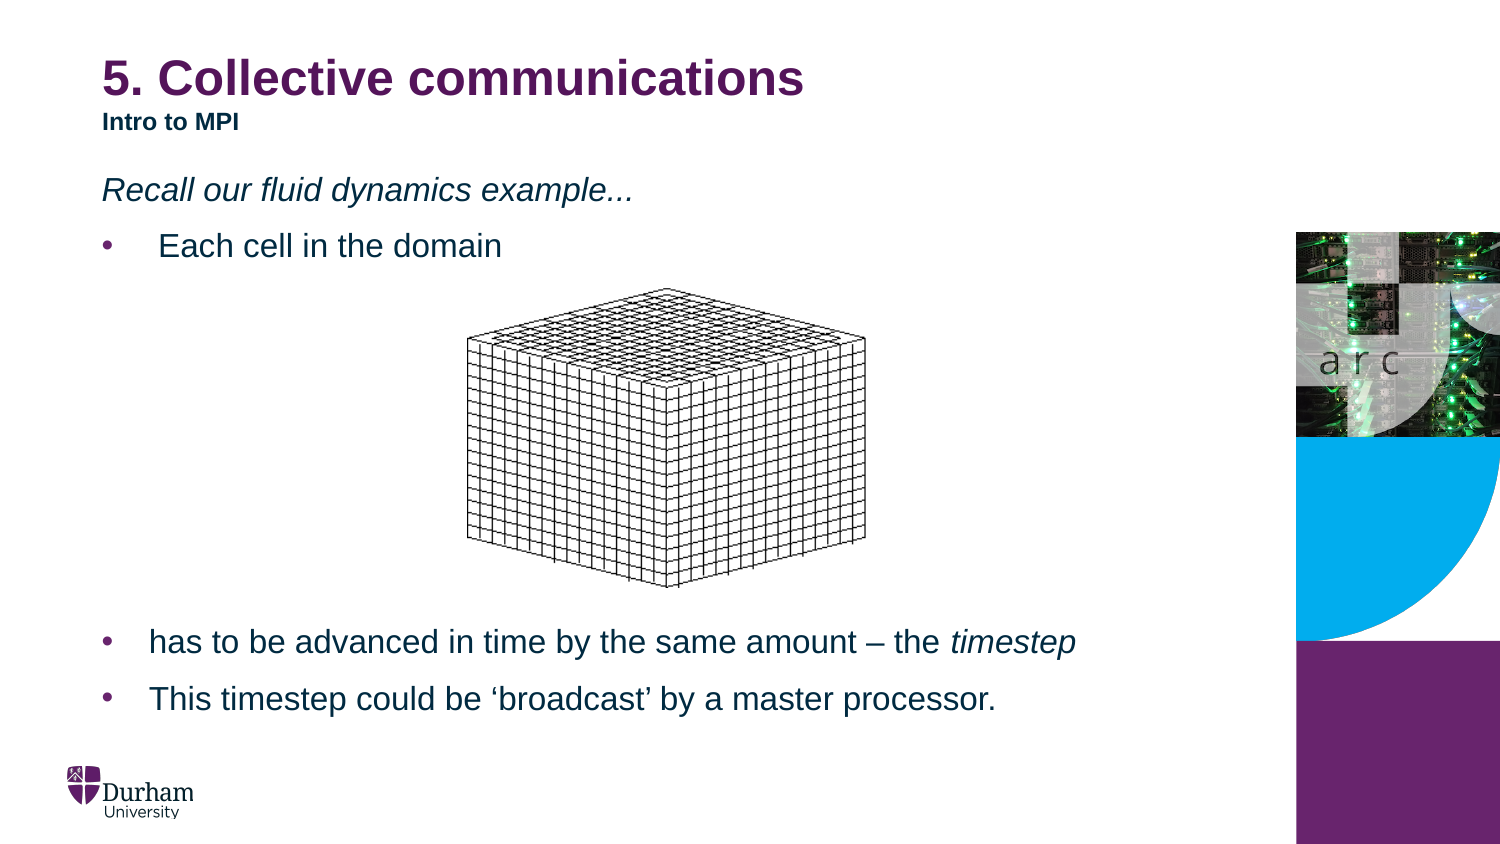

# 5. Collective communications Intro to MPI
Recall our fluid dynamics example...
 Each cell in the domain
has to be advanced in time by the same amount – the timestep
This timestep could be ‘broadcast’ by a master processor.